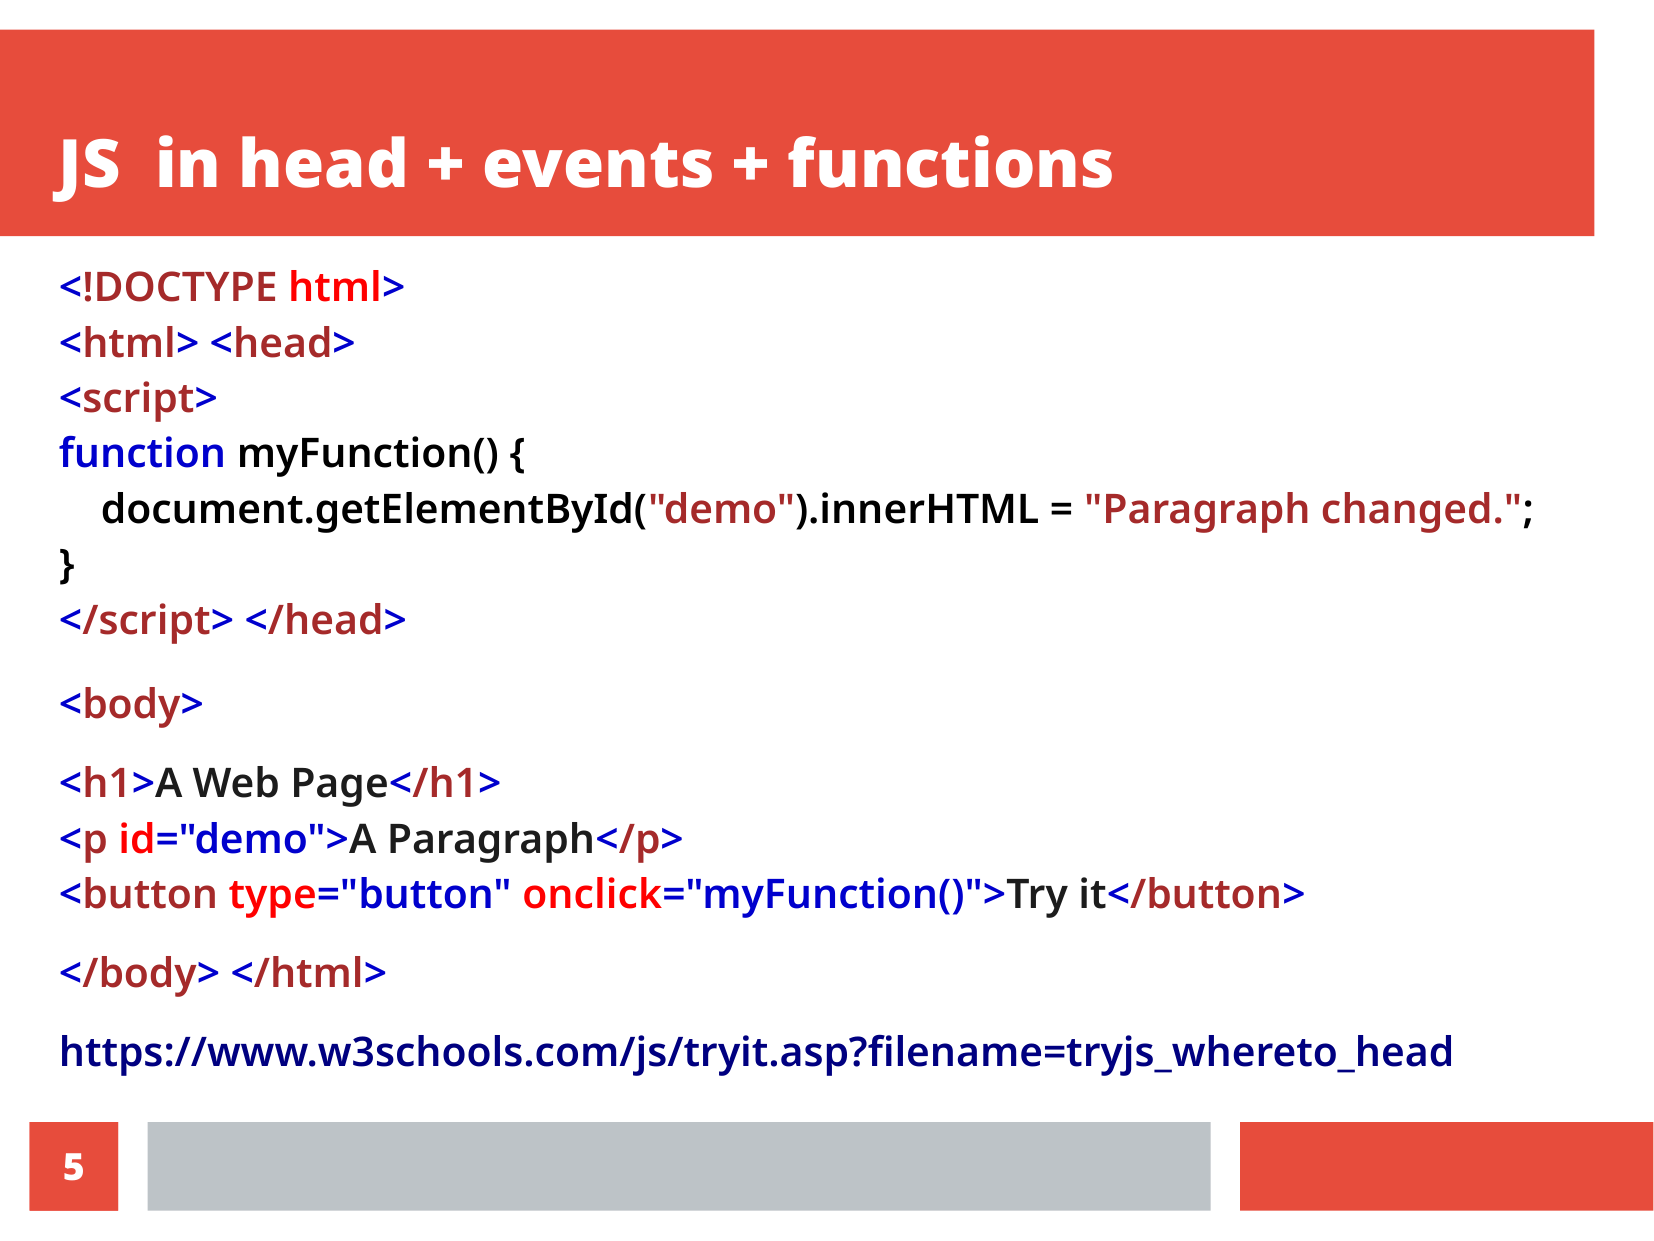

# JS in head + events + functions
<!DOCTYPE html>
<html> <head>
<script>
function myFunction() {
    document.getElementById("demo").innerHTML = "Paragraph changed.";
}
</script> </head>
<body>
<h1>A Web Page</h1>
<p id="demo">A Paragraph</p>
<button type="button" onclick="myFunction()">Try it</button>
</body> </html>
https://www.w3schools.com/js/tryit.asp?filename=tryjs_whereto_head
5